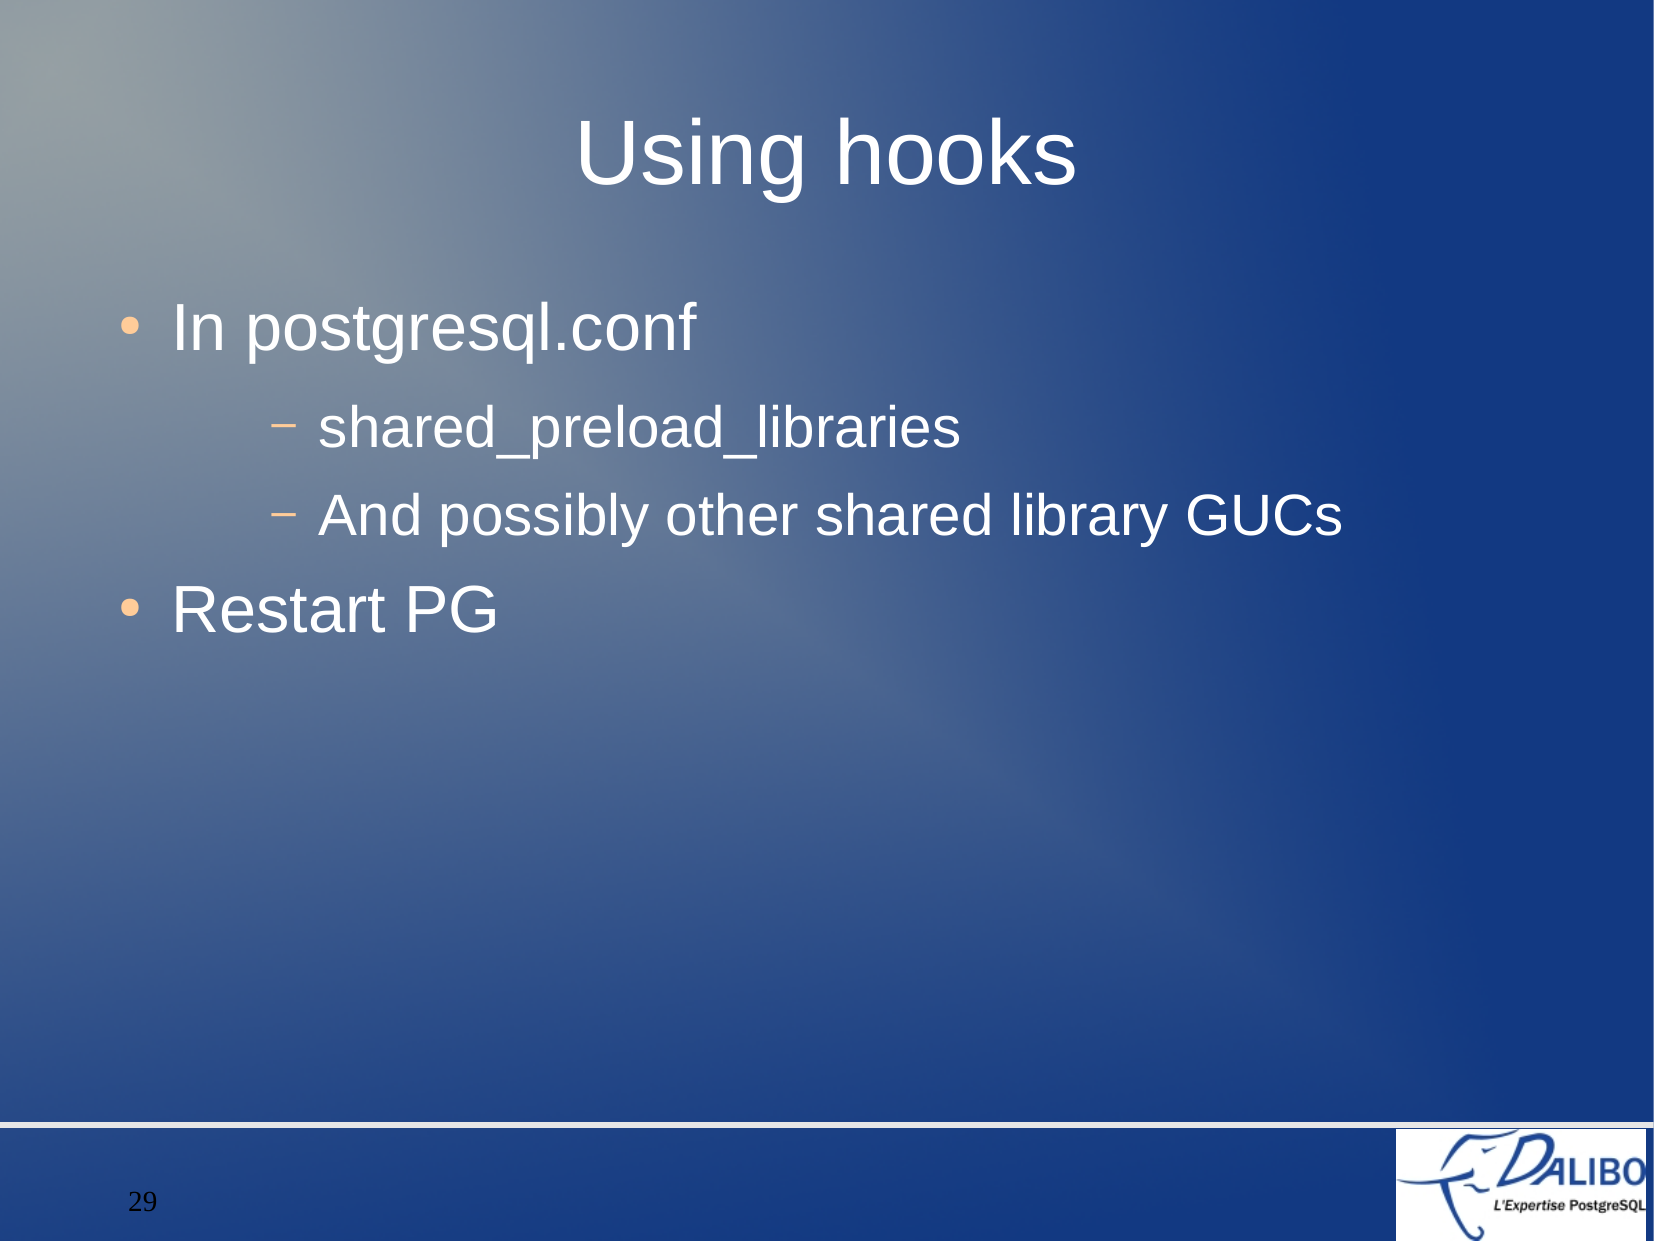

# Using hooks
In postgresql.conf
shared_preload_libraries
And possibly other shared library GUCs
Restart PG